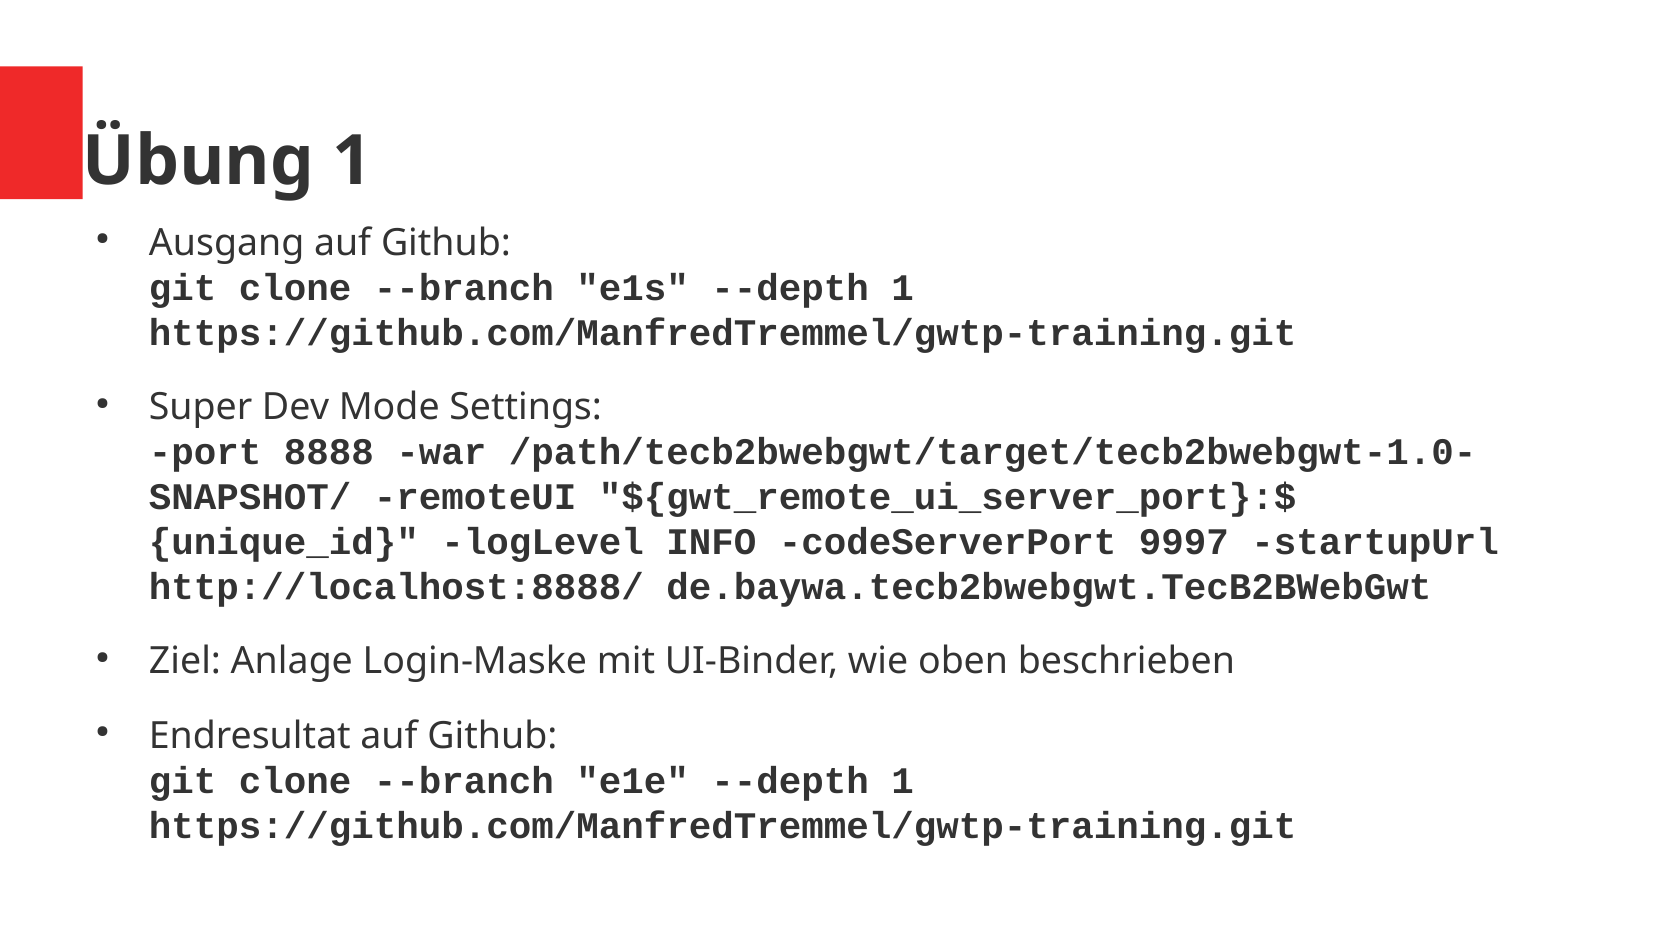

# Übung 1
Ausgang auf Github:
git clone --branch "e1s" --depth 1 https://github.com/ManfredTremmel/gwtp-training.git
Super Dev Mode Settings:
-port 8888 -war /path/tecb2bwebgwt/target/tecb2bwebgwt-1.0-SNAPSHOT/ -remoteUI "${gwt_remote_ui_server_port}:${unique_id}" -logLevel INFO -codeServerPort 9997 -startupUrl http://localhost:8888/ de.baywa.tecb2bwebgwt.TecB2BWebGwt
Ziel: Anlage Login-Maske mit UI-Binder, wie oben beschrieben
Endresultat auf Github:
git clone --branch "e1e" --depth 1 https://github.com/ManfredTremmel/gwtp-training.git